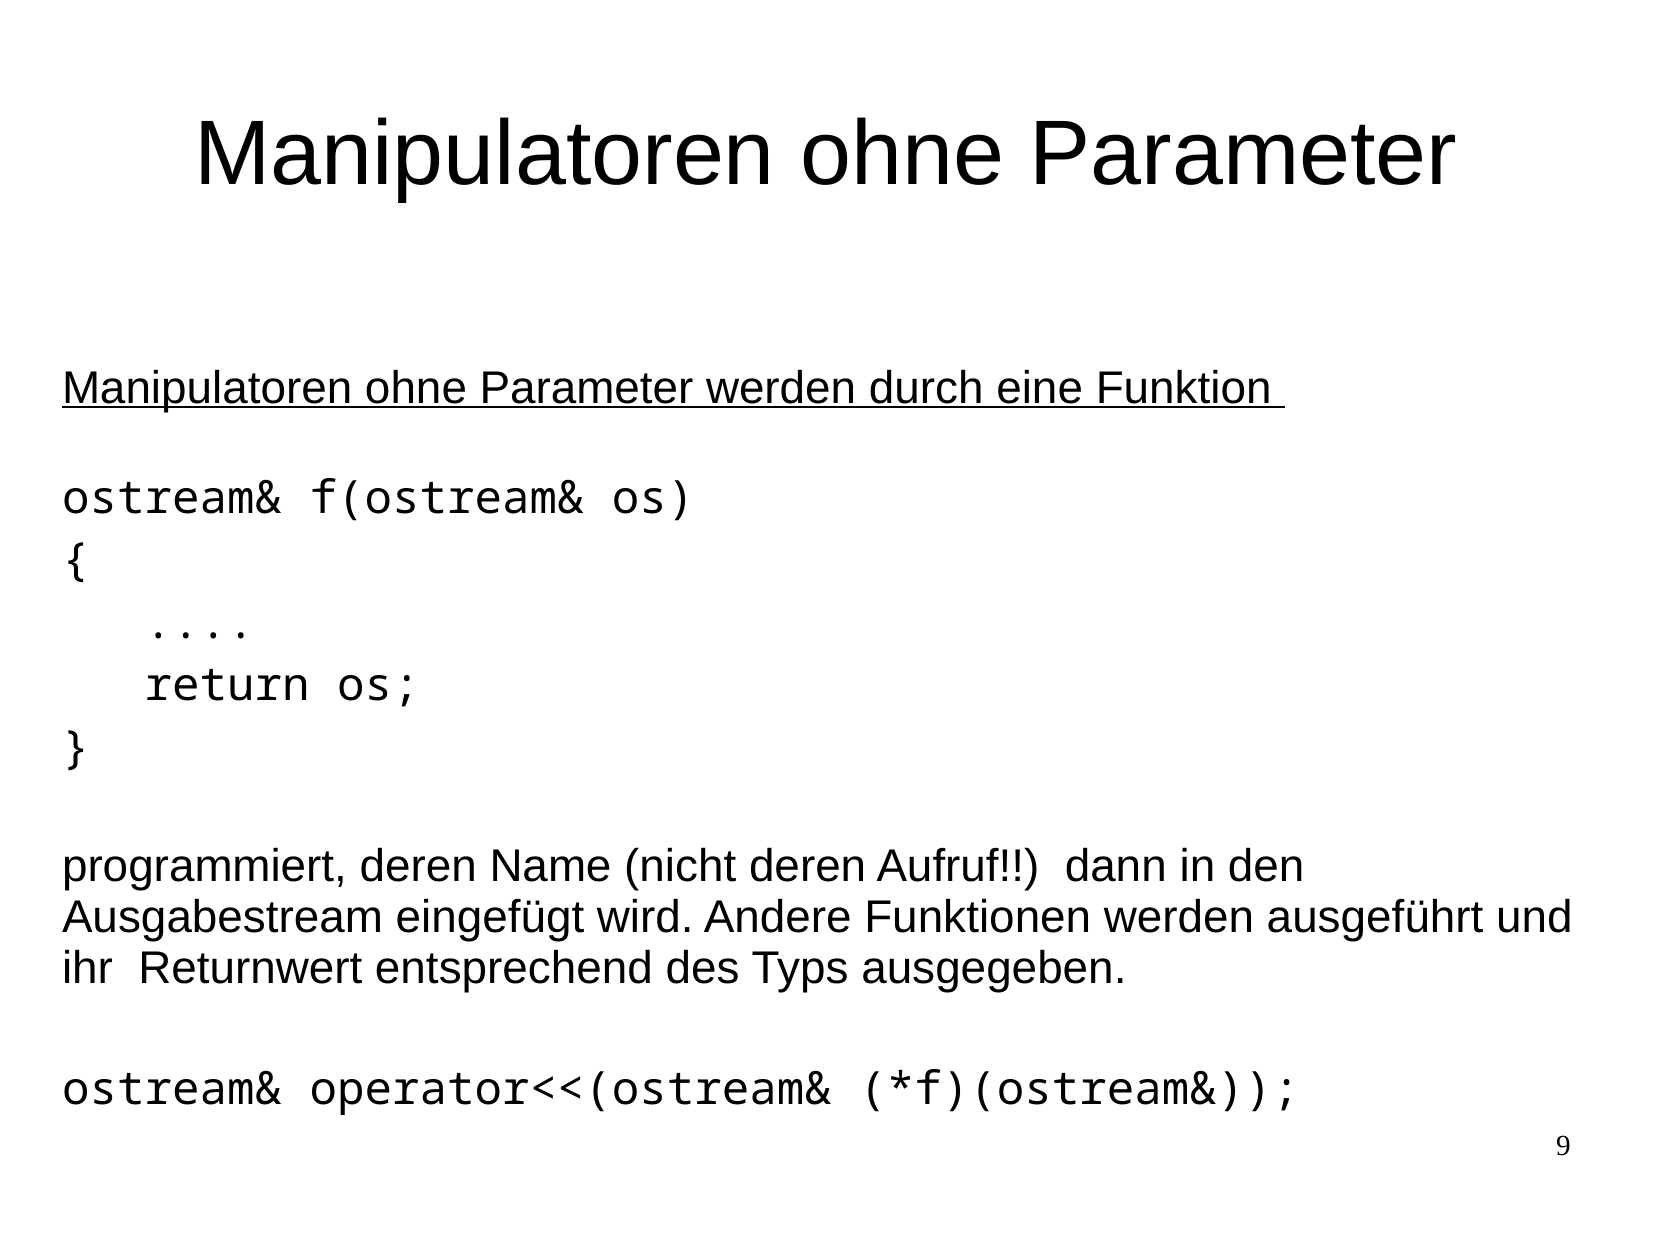

# Manipulatoren ohne Parameter
Manipulatoren ohne Parameter werden durch eine Funktion
ostream& f(ostream& os)
{
 ....
 return os;
}
programmiert, deren Name (nicht deren Aufruf!!) dann in den Ausgabestream eingefügt wird. Andere Funktionen werden ausgeführt und ihr Returnwert entsprechend des Typs ausgegeben.
ostream& operator<<(ostream& (*f)(ostream&));
9